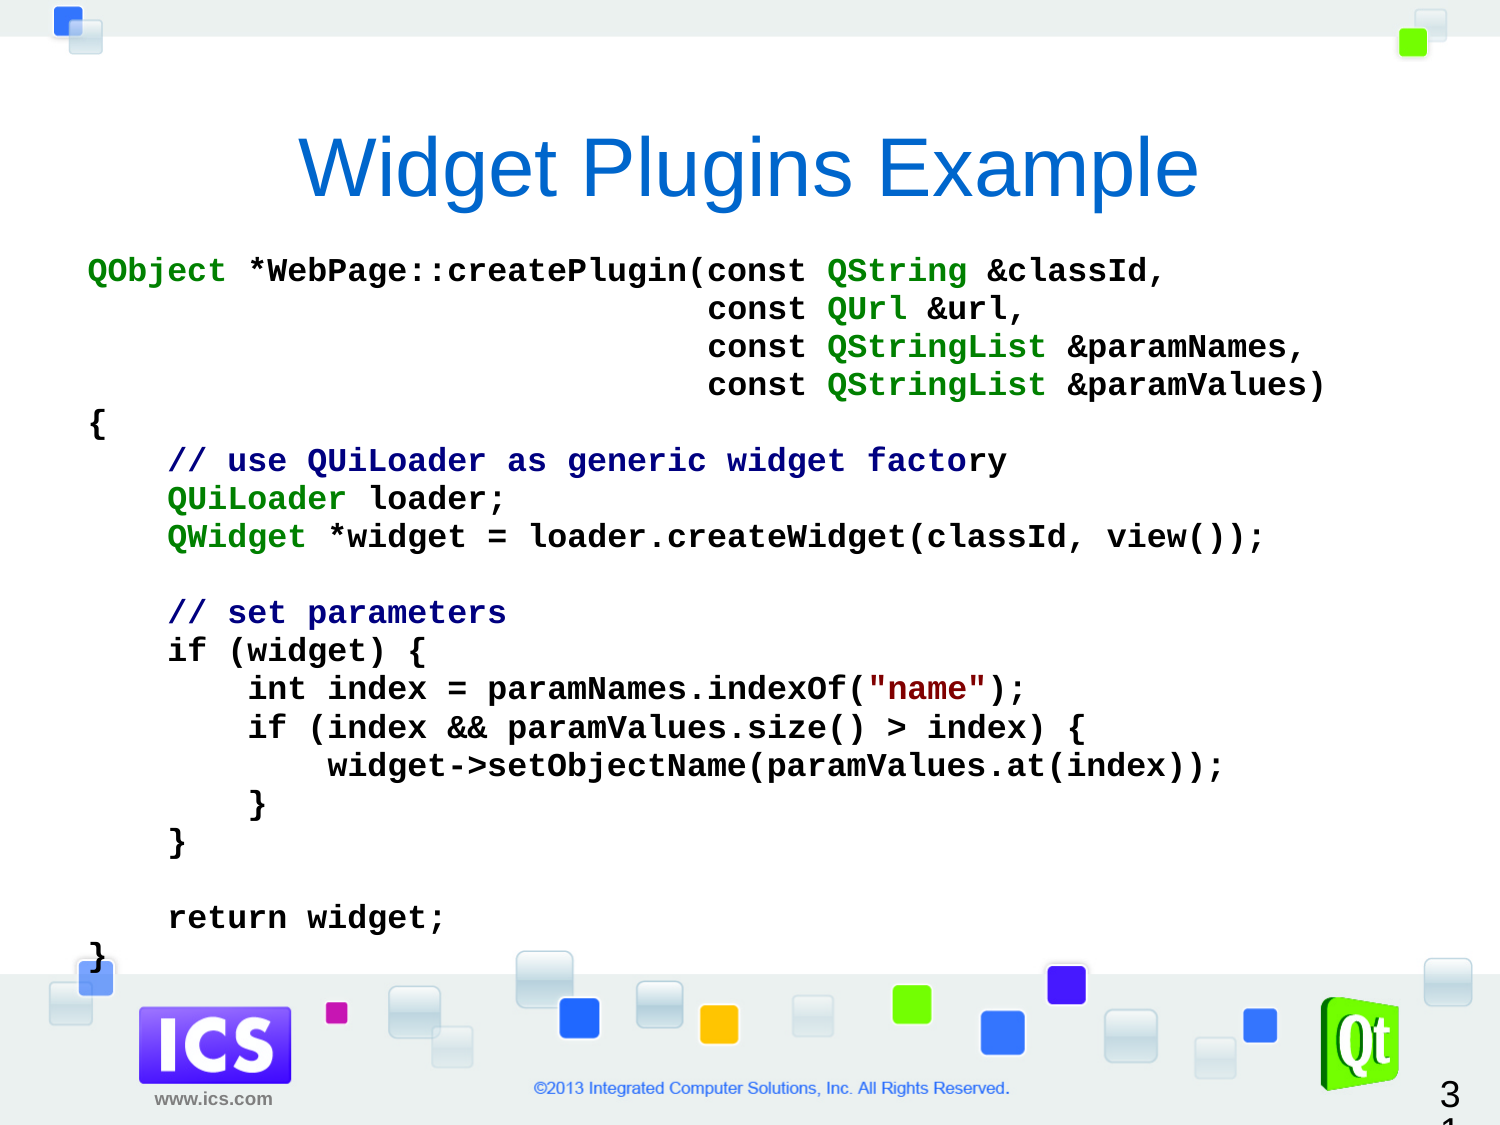

# Widget Plugins Example
QObject *WebPage::createPlugin(const QString &classId,
 const QUrl &url,
 const QStringList &paramNames,
 const QStringList &paramValues)
{
 // use QUiLoader as generic widget factory
 QUiLoader loader;
 QWidget *widget = loader.createWidget(classId, view());
 // set parameters
 if (widget) {
 int index = paramNames.indexOf("name");
 if (index && paramValues.size() > index) {
 widget->setObjectName(paramValues.at(index));
 }
 }
 return widget;
}